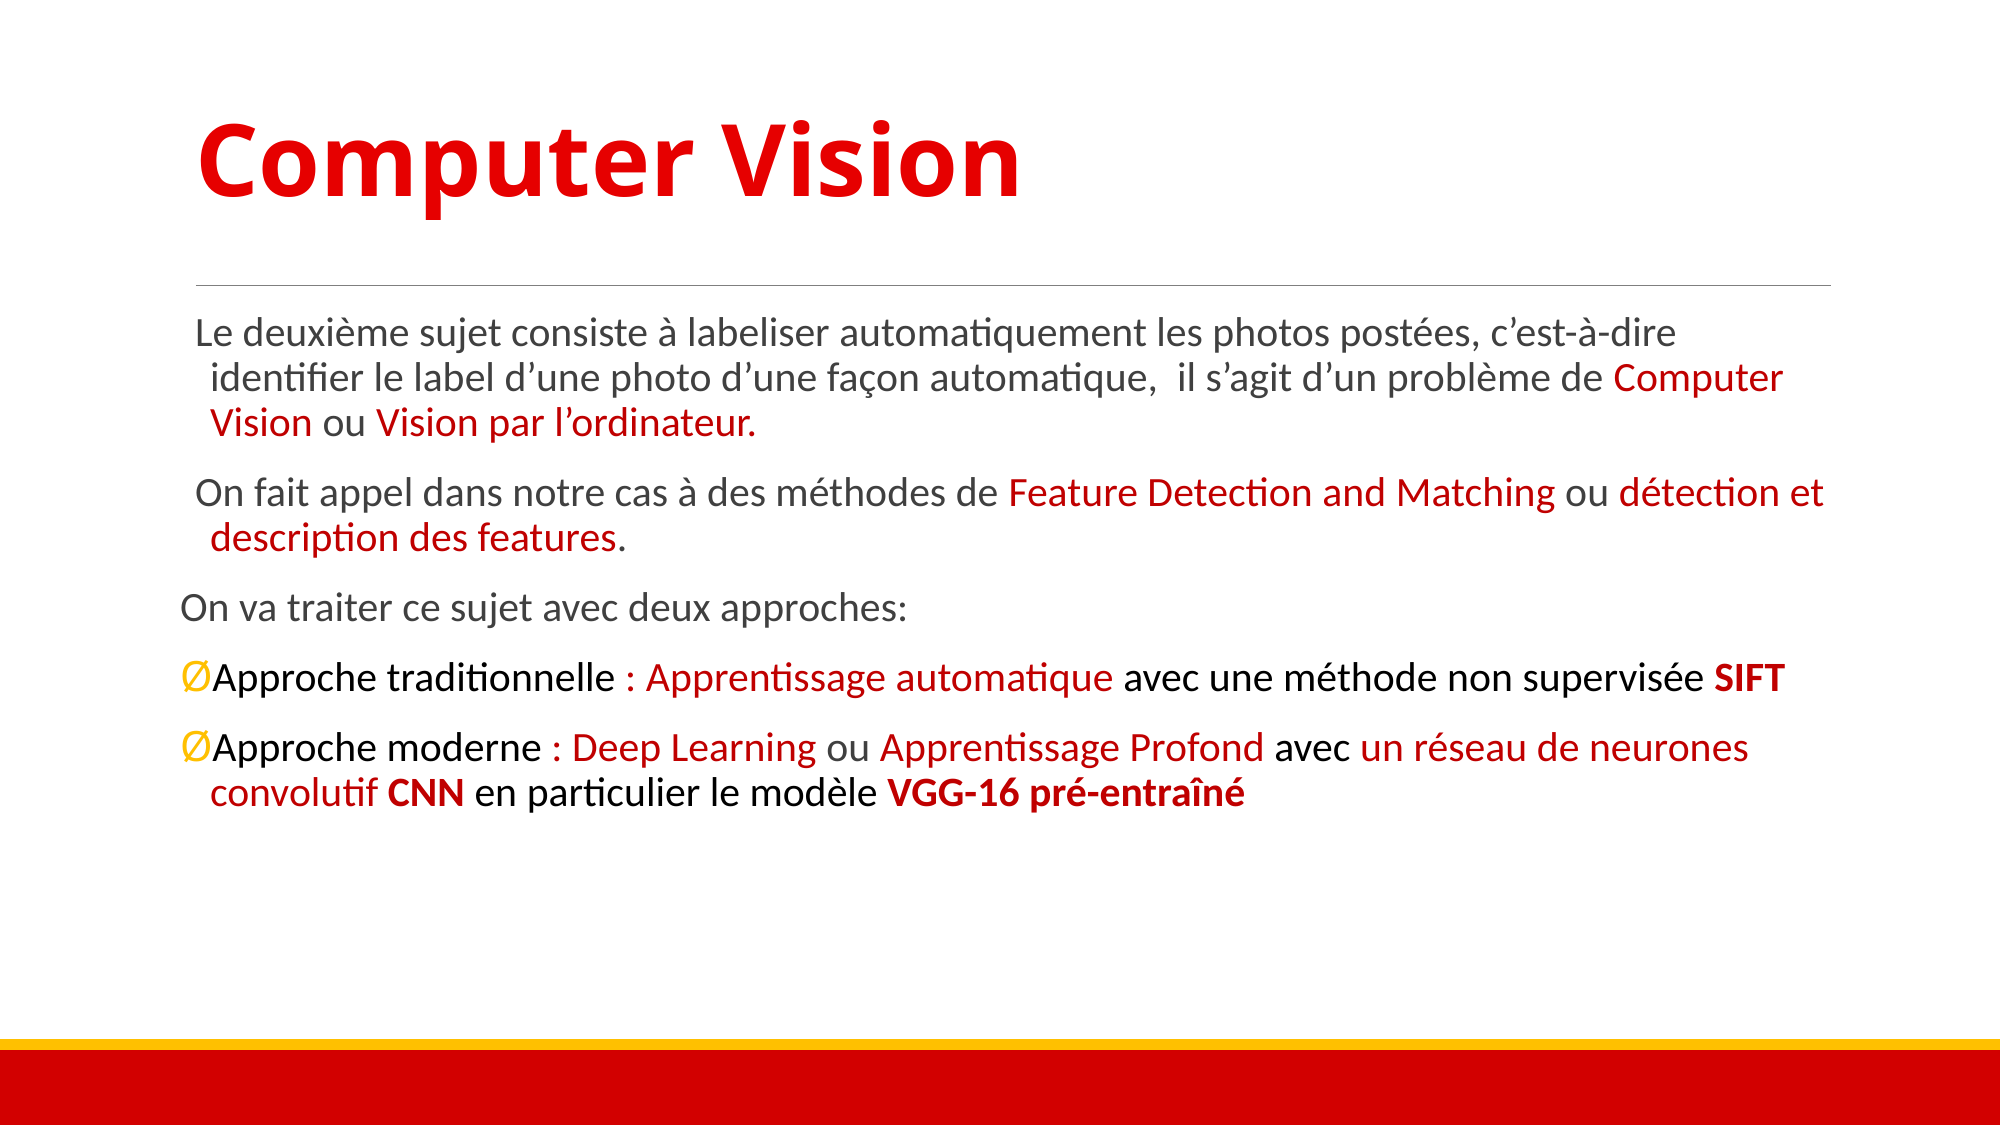

# Computer Vision
Le deuxième sujet consiste à labeliser automatiquement les photos postées, c’est-à-dire identifier le label d’une photo d’une façon automatique, il s’agit d’un problème de Computer Vision ou Vision par l’ordinateur.
On fait appel dans notre cas à des méthodes de Feature Detection and Matching ou détection et description des features.
On va traiter ce sujet avec deux approches:
Approche traditionnelle : Apprentissage automatique avec une méthode non supervisée SIFT
Approche moderne : Deep Learning ou Apprentissage Profond avec un réseau de neurones convolutif CNN en particulier le modèle VGG-16 pré-entraîné